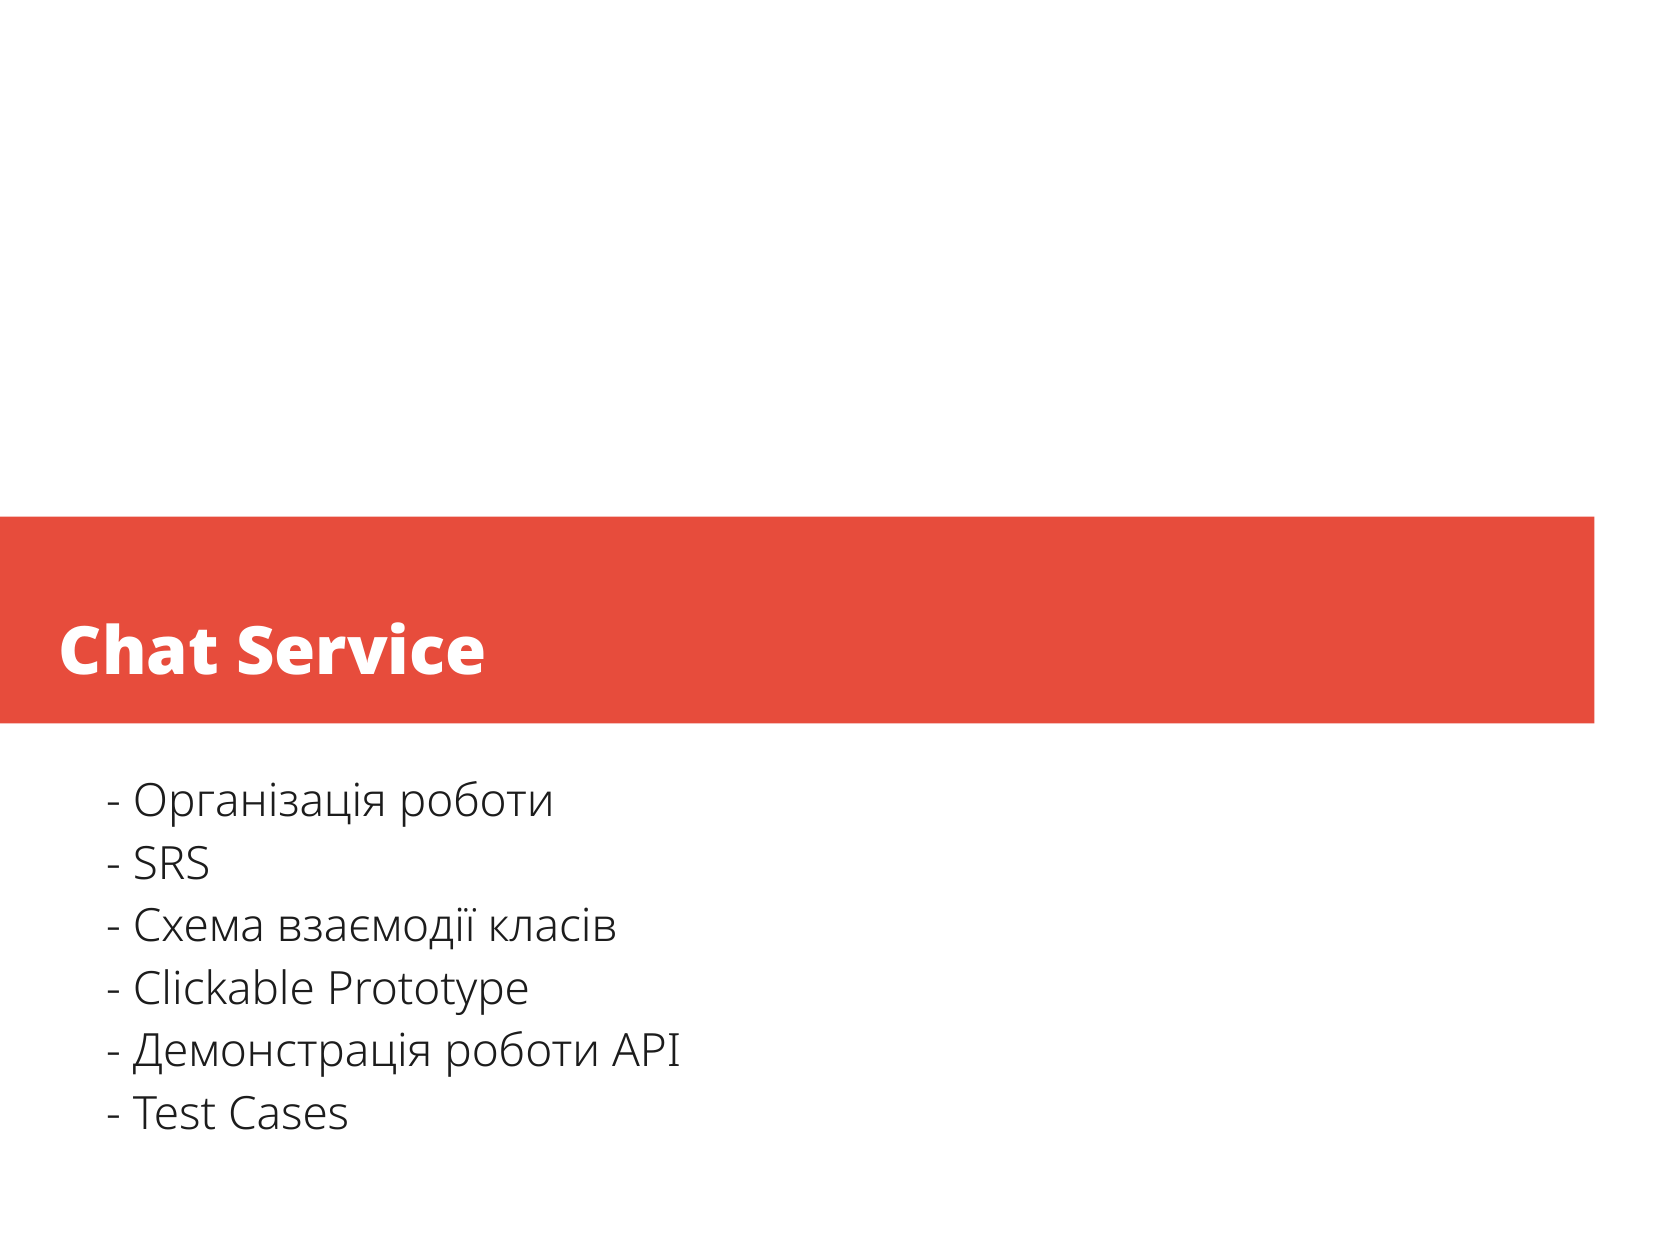

# Chat Service
- Організація роботи
- SRS
- Схема взаємодії класів
- Clickable Prototype
- Демонстрація роботи API
- Test Cases